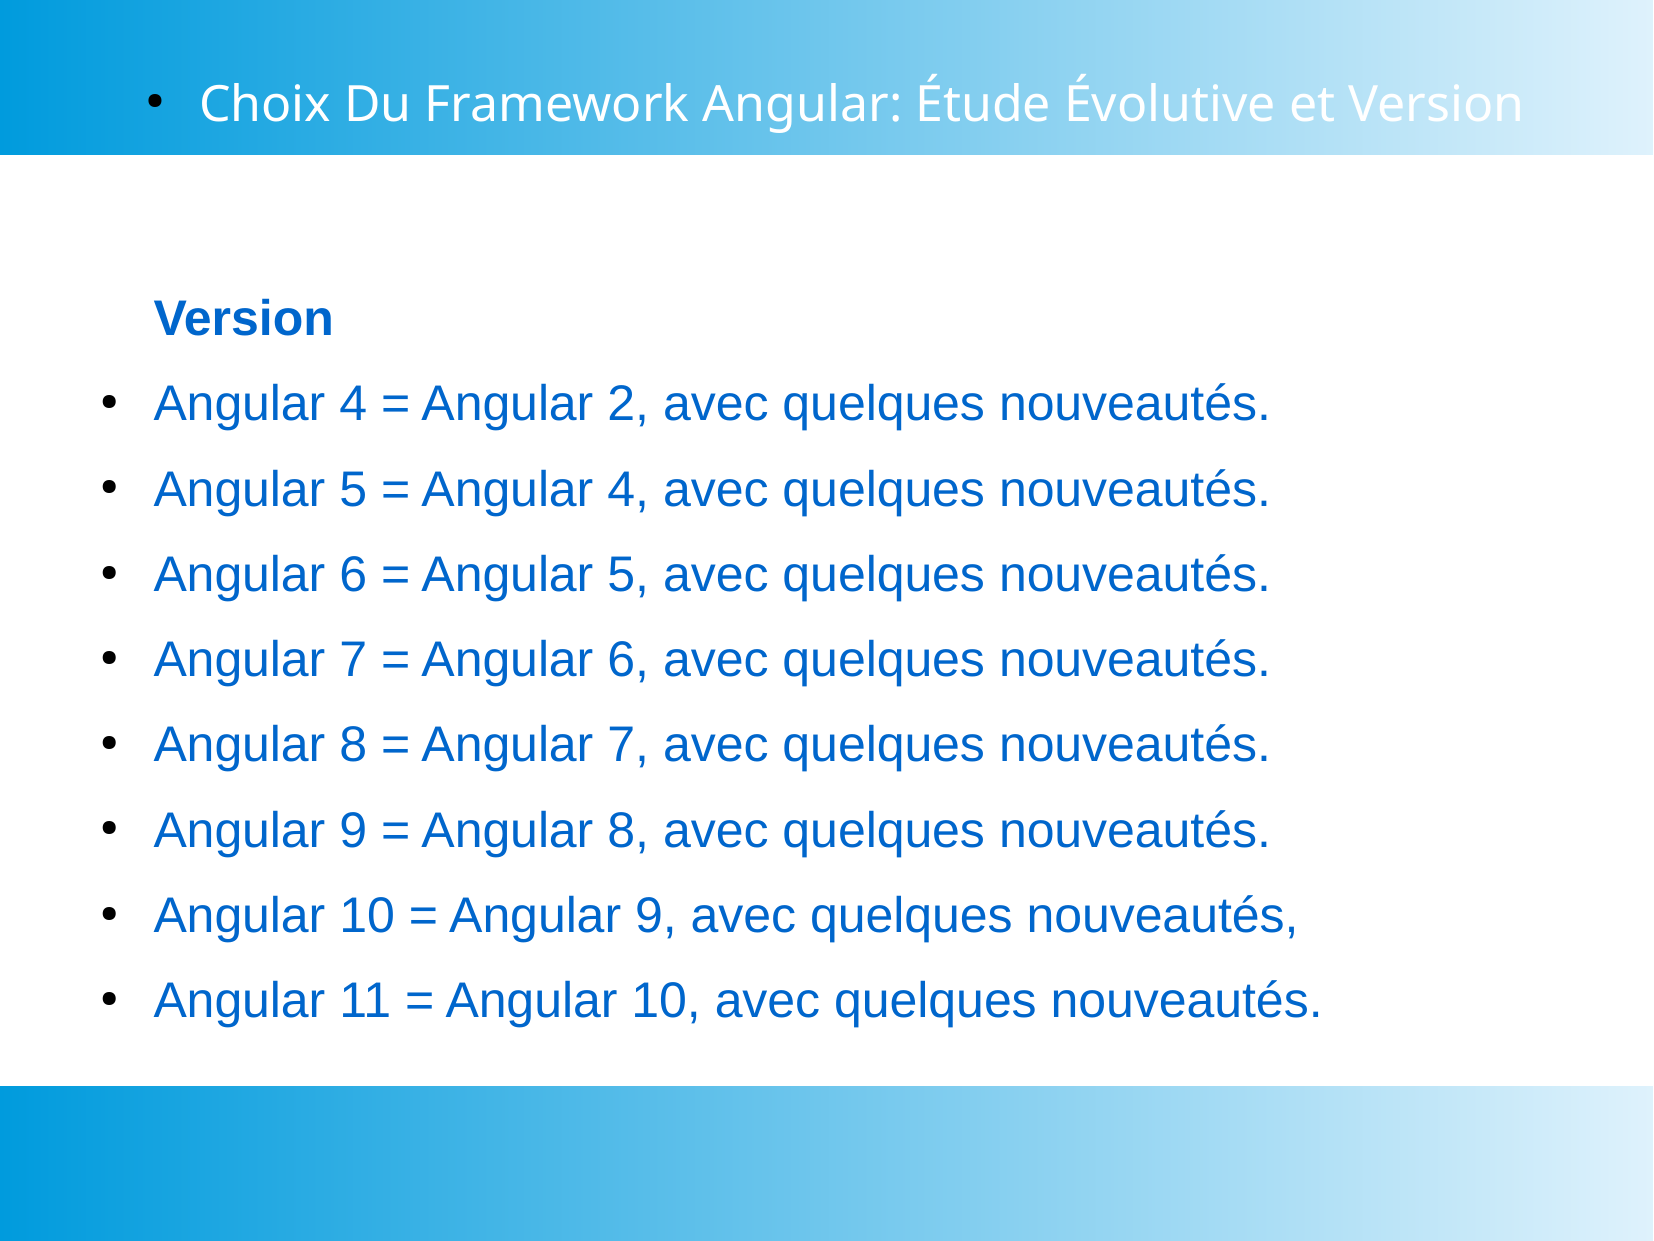

# Choix Du Framework Angular: Étude Évolutive et Version
Version
Angular 4 = Angular 2, avec quelques nouveautés.
Angular 5 = Angular 4, avec quelques nouveautés.
Angular 6 = Angular 5, avec quelques nouveautés.
Angular 7 = Angular 6, avec quelques nouveautés.
Angular 8 = Angular 7, avec quelques nouveautés.
Angular 9 = Angular 8, avec quelques nouveautés.
Angular 10 = Angular 9, avec quelques nouveautés,
Angular 11 = Angular 10, avec quelques nouveautés.